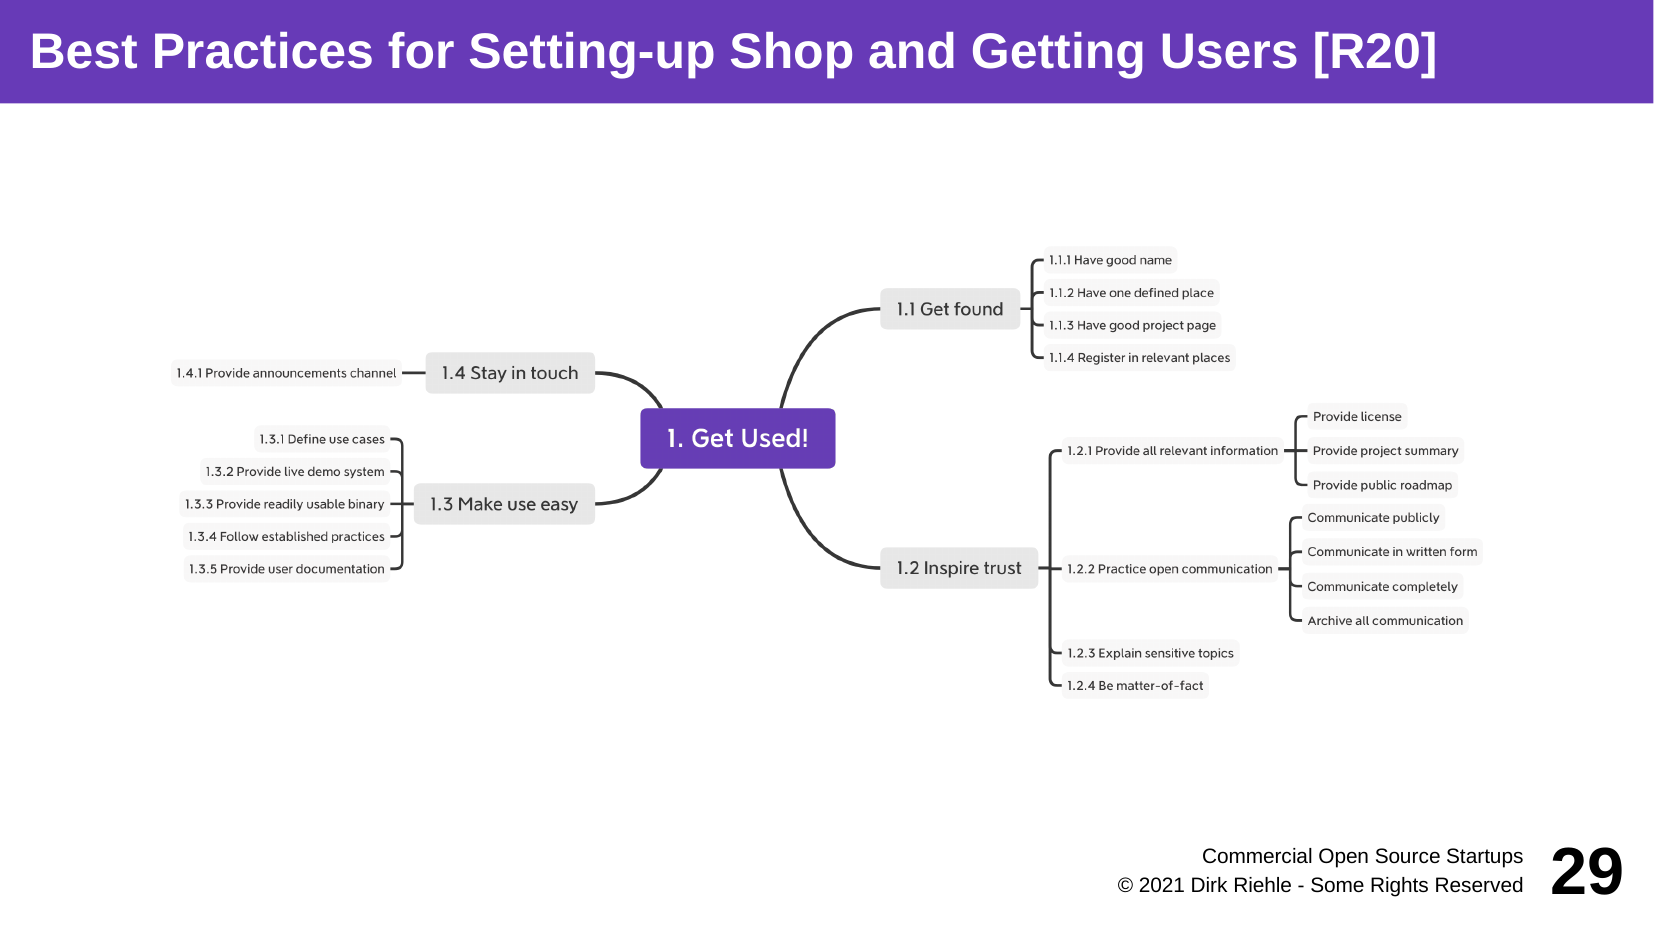

# Best Practices for Setting-up Shop and Getting Users [R20]
Commercial Open Source Startups
29
© 2021 Dirk Riehle - Some Rights Reserved